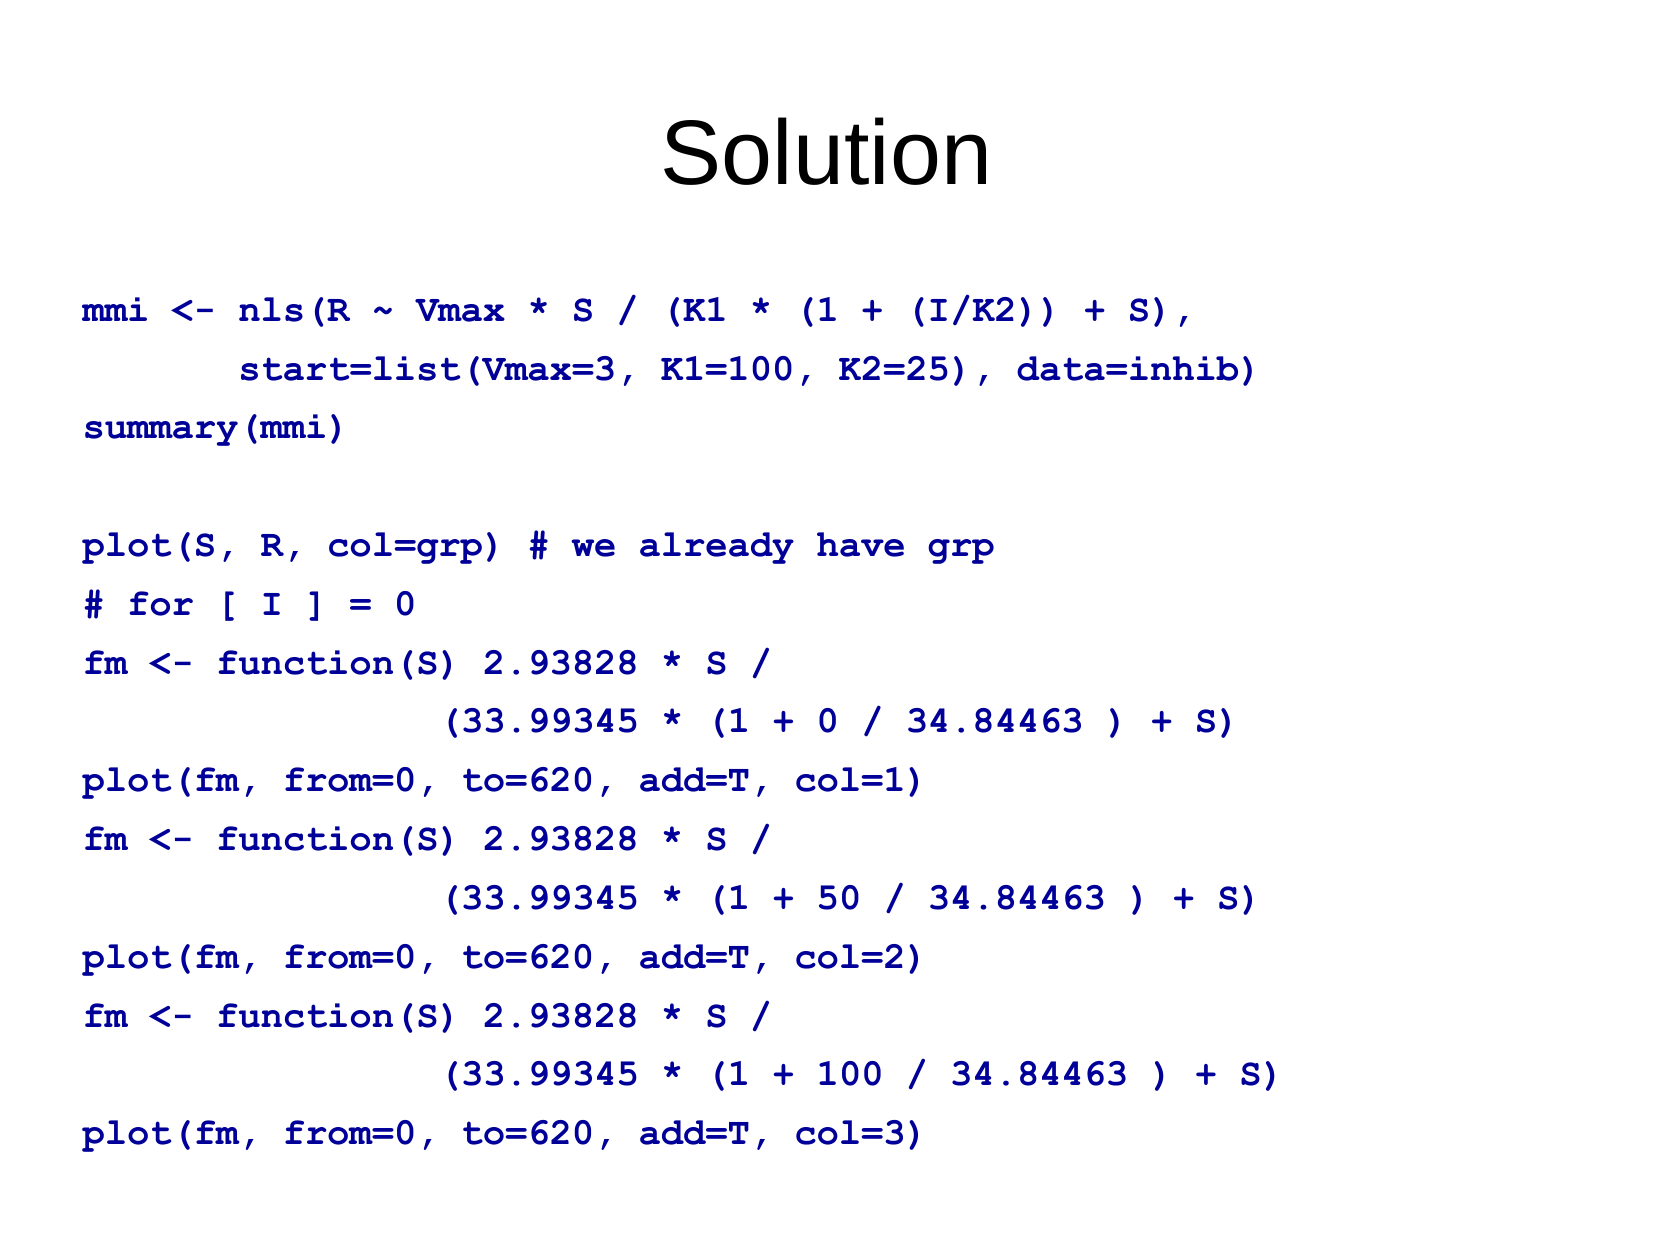

# Solution
mmi <- nls(R ~ Vmax * S / (K1 * (1 + (I/K2)) + S),
 start=list(Vmax=3, K1=100, K2=25), data=inhib)
summary(mmi)
plot(S, R, col=grp) # we already have grp
# for [ I ] = 0
fm <- function(S) 2.93828 * S /
 (33.99345 * (1 + 0 / 34.84463 ) + S)
plot(fm, from=0, to=620, add=T, col=1)
fm <- function(S) 2.93828 * S /
 (33.99345 * (1 + 50 / 34.84463 ) + S)
plot(fm, from=0, to=620, add=T, col=2)
fm <- function(S) 2.93828 * S /
 (33.99345 * (1 + 100 / 34.84463 ) + S)
plot(fm, from=0, to=620, add=T, col=3)